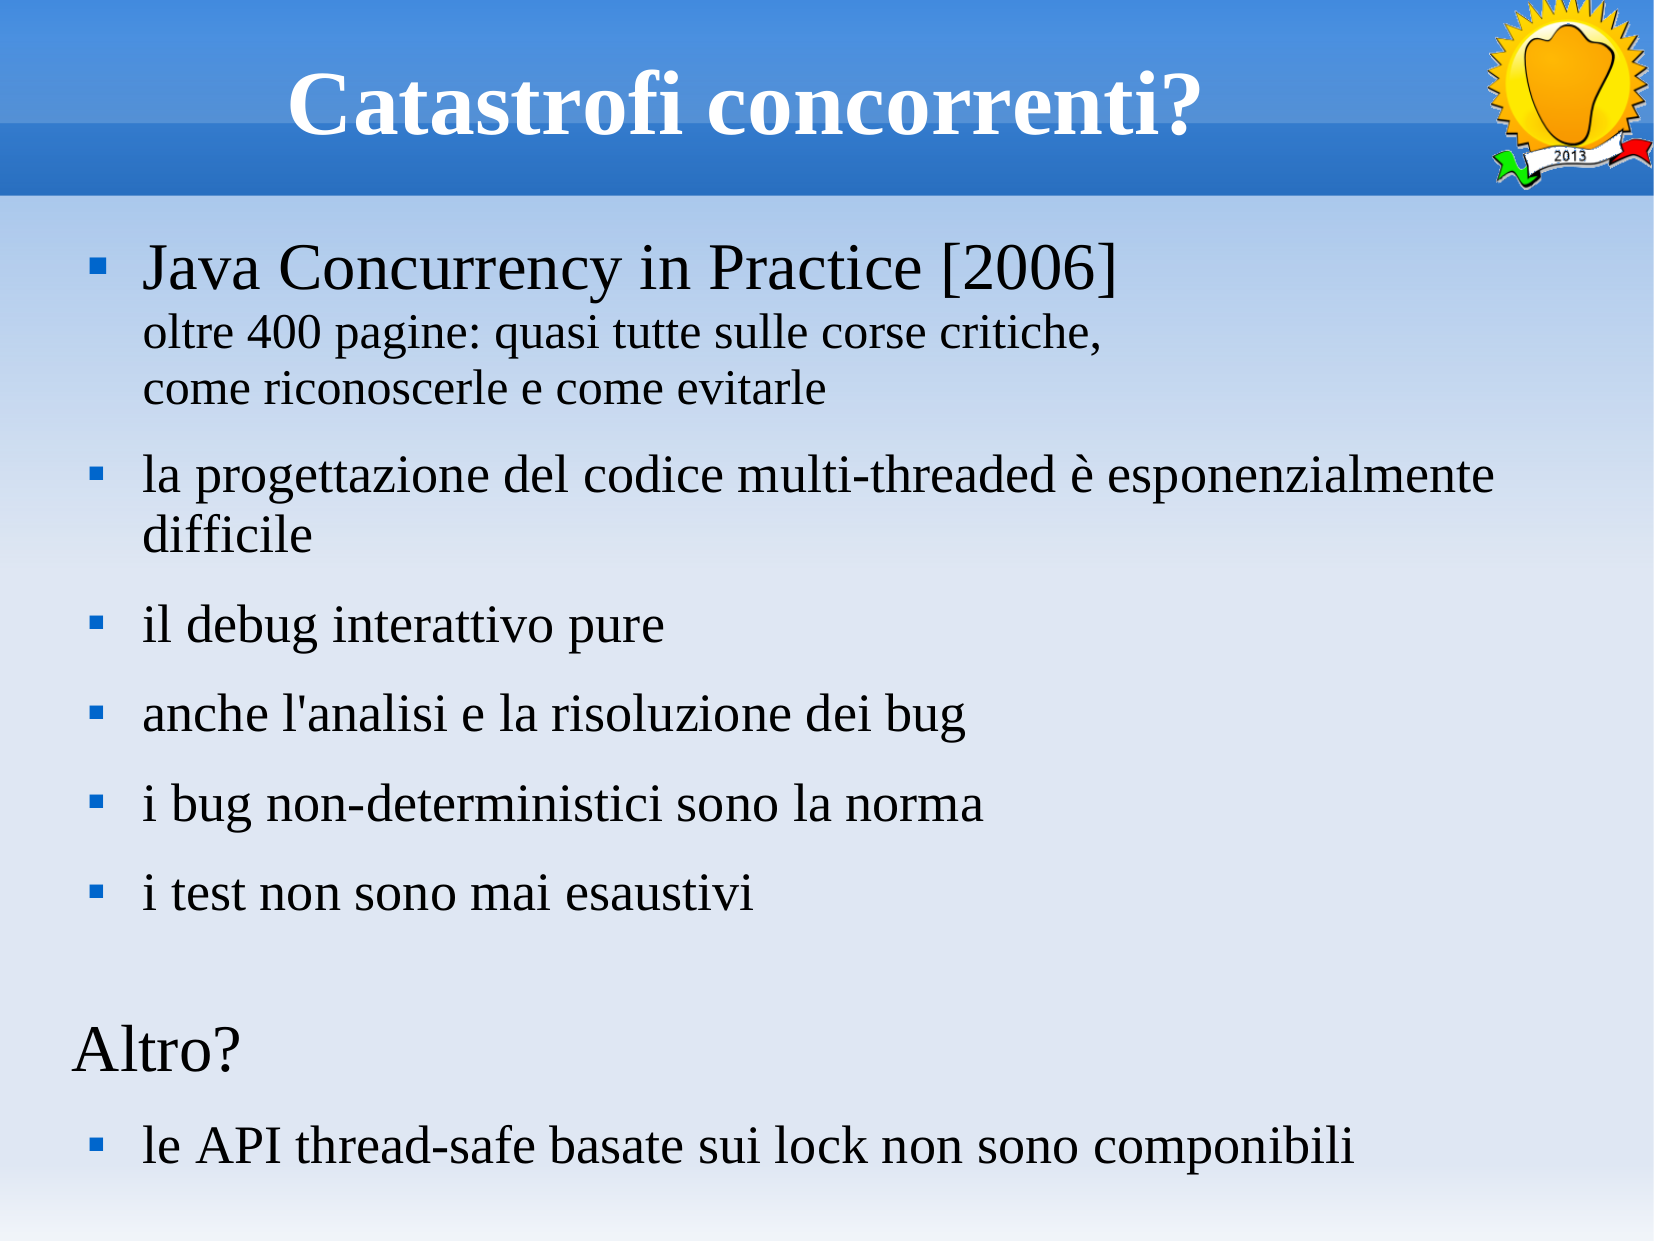

# Catastrofi concorrenti?
Java Concurrency in Practice [2006]
oltre 400 pagine: quasi tutte sulle corse critiche,
come riconoscerle e come evitarle
la progettazione del codice multi-threaded è esponenzialmente difficile
il debug interattivo pure
anche l'analisi e la risoluzione dei bug
i bug non-deterministici sono la norma
i test non sono mai esaustivi
Altro?
le API thread-safe basate sui lock non sono componibili